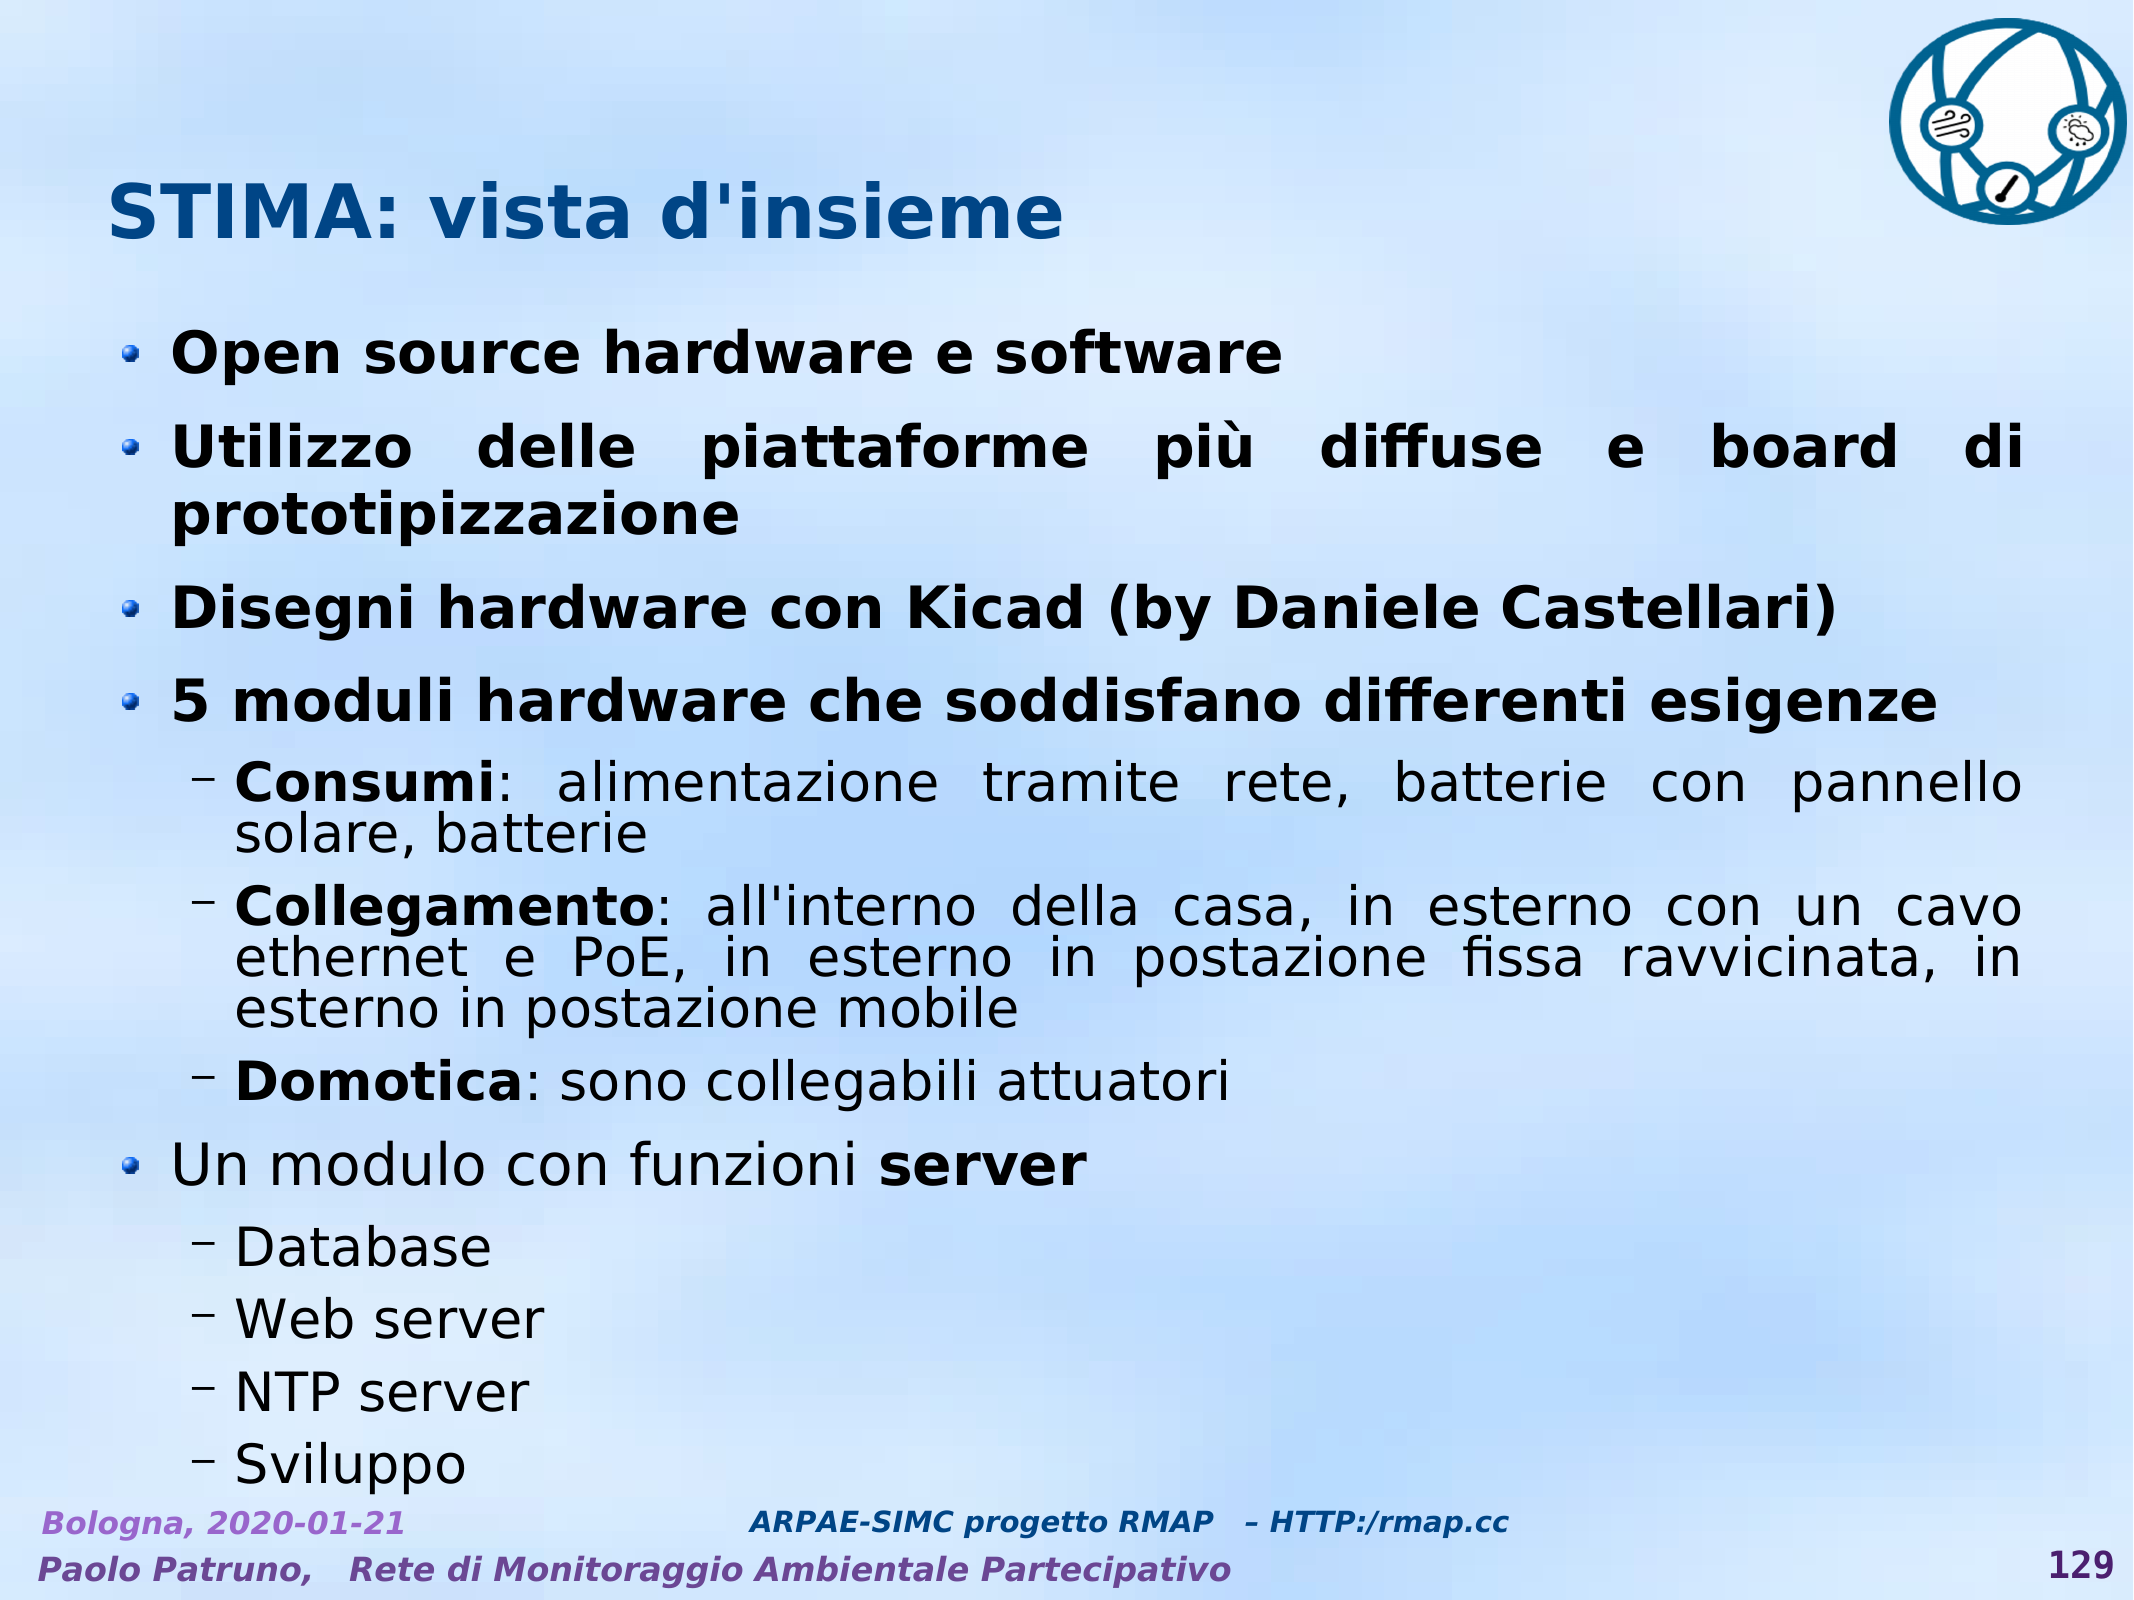

# STIMA: vista d'insieme
Open source hardware e software
Utilizzo delle piattaforme più diffuse e board di prototipizzazione
Disegni hardware con Kicad (by Daniele Castellari)
5 moduli hardware che soddisfano differenti esigenze
Consumi: alimentazione tramite rete, batterie con pannello solare, batterie
Collegamento: all'interno della casa, in esterno con un cavo ethernet e PoE, in esterno in postazione fissa ravvicinata, in esterno in postazione mobile
Domotica: sono collegabili attuatori
Un modulo con funzioni server
Database
Web server
NTP server
Sviluppo